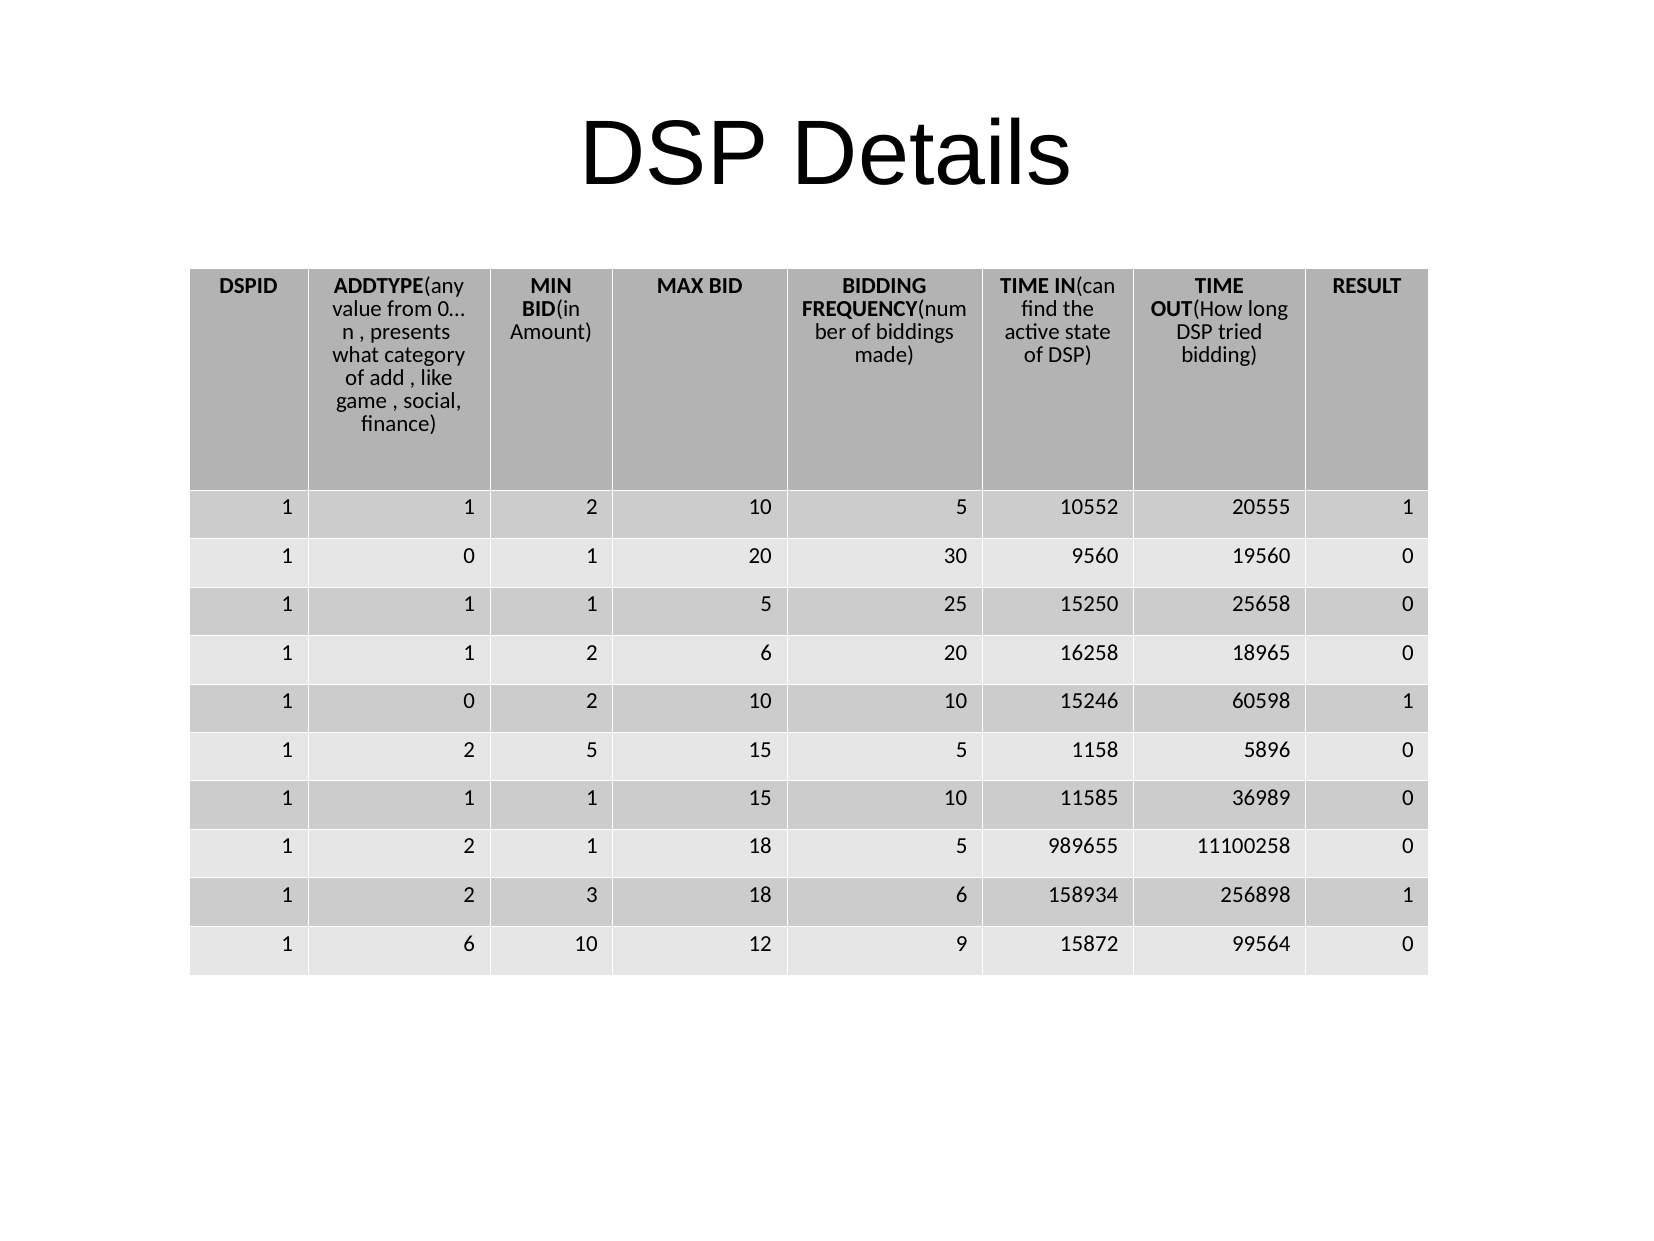

# DSP Details
| DSPID | ADDTYPE(any value from 0…n , presents what category of add , like game , social, finance) | MIN BID(in Amount) | MAX BID | BIDDING FREQUENCY(number of biddings made) | TIME IN(can find the active state of DSP) | TIME OUT(How long DSP tried bidding) | RESULT |
| --- | --- | --- | --- | --- | --- | --- | --- |
| 1 | 1 | 2 | 10 | 5 | 10552 | 20555 | 1 |
| 1 | 0 | 1 | 20 | 30 | 9560 | 19560 | 0 |
| 1 | 1 | 1 | 5 | 25 | 15250 | 25658 | 0 |
| 1 | 1 | 2 | 6 | 20 | 16258 | 18965 | 0 |
| 1 | 0 | 2 | 10 | 10 | 15246 | 60598 | 1 |
| 1 | 2 | 5 | 15 | 5 | 1158 | 5896 | 0 |
| 1 | 1 | 1 | 15 | 10 | 11585 | 36989 | 0 |
| 1 | 2 | 1 | 18 | 5 | 989655 | 11100258 | 0 |
| 1 | 2 | 3 | 18 | 6 | 158934 | 256898 | 1 |
| 1 | 6 | 10 | 12 | 9 | 15872 | 99564 | 0 |